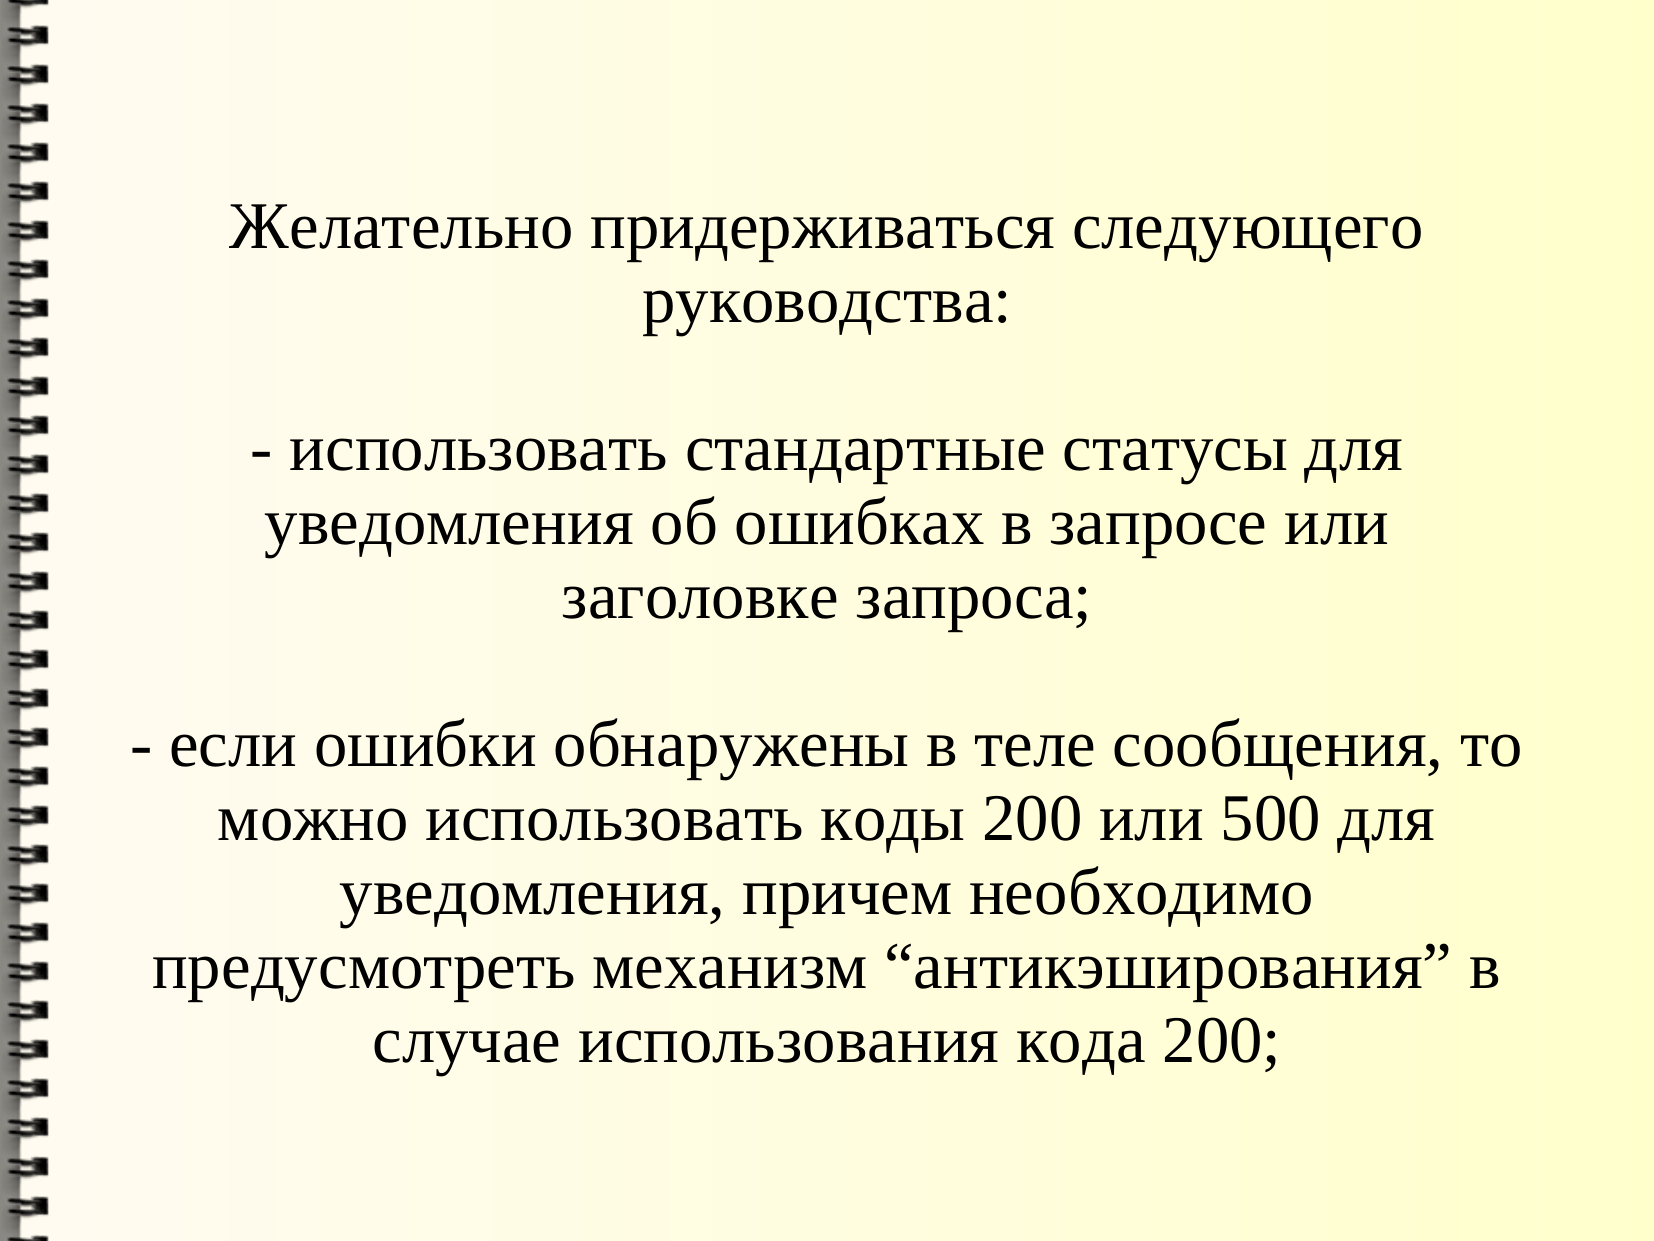

# Желательно придерживаться следующего руководства:
- использовать стандартные статусы для уведомления об ошибках в запросе или заголовке запроса;
- если ошибки обнаружены в теле сообщения, то можно использовать коды 200 или 500 для уведомления, причем необходимо предусмотреть механизм “антикэширования” в случае использования кода 200;